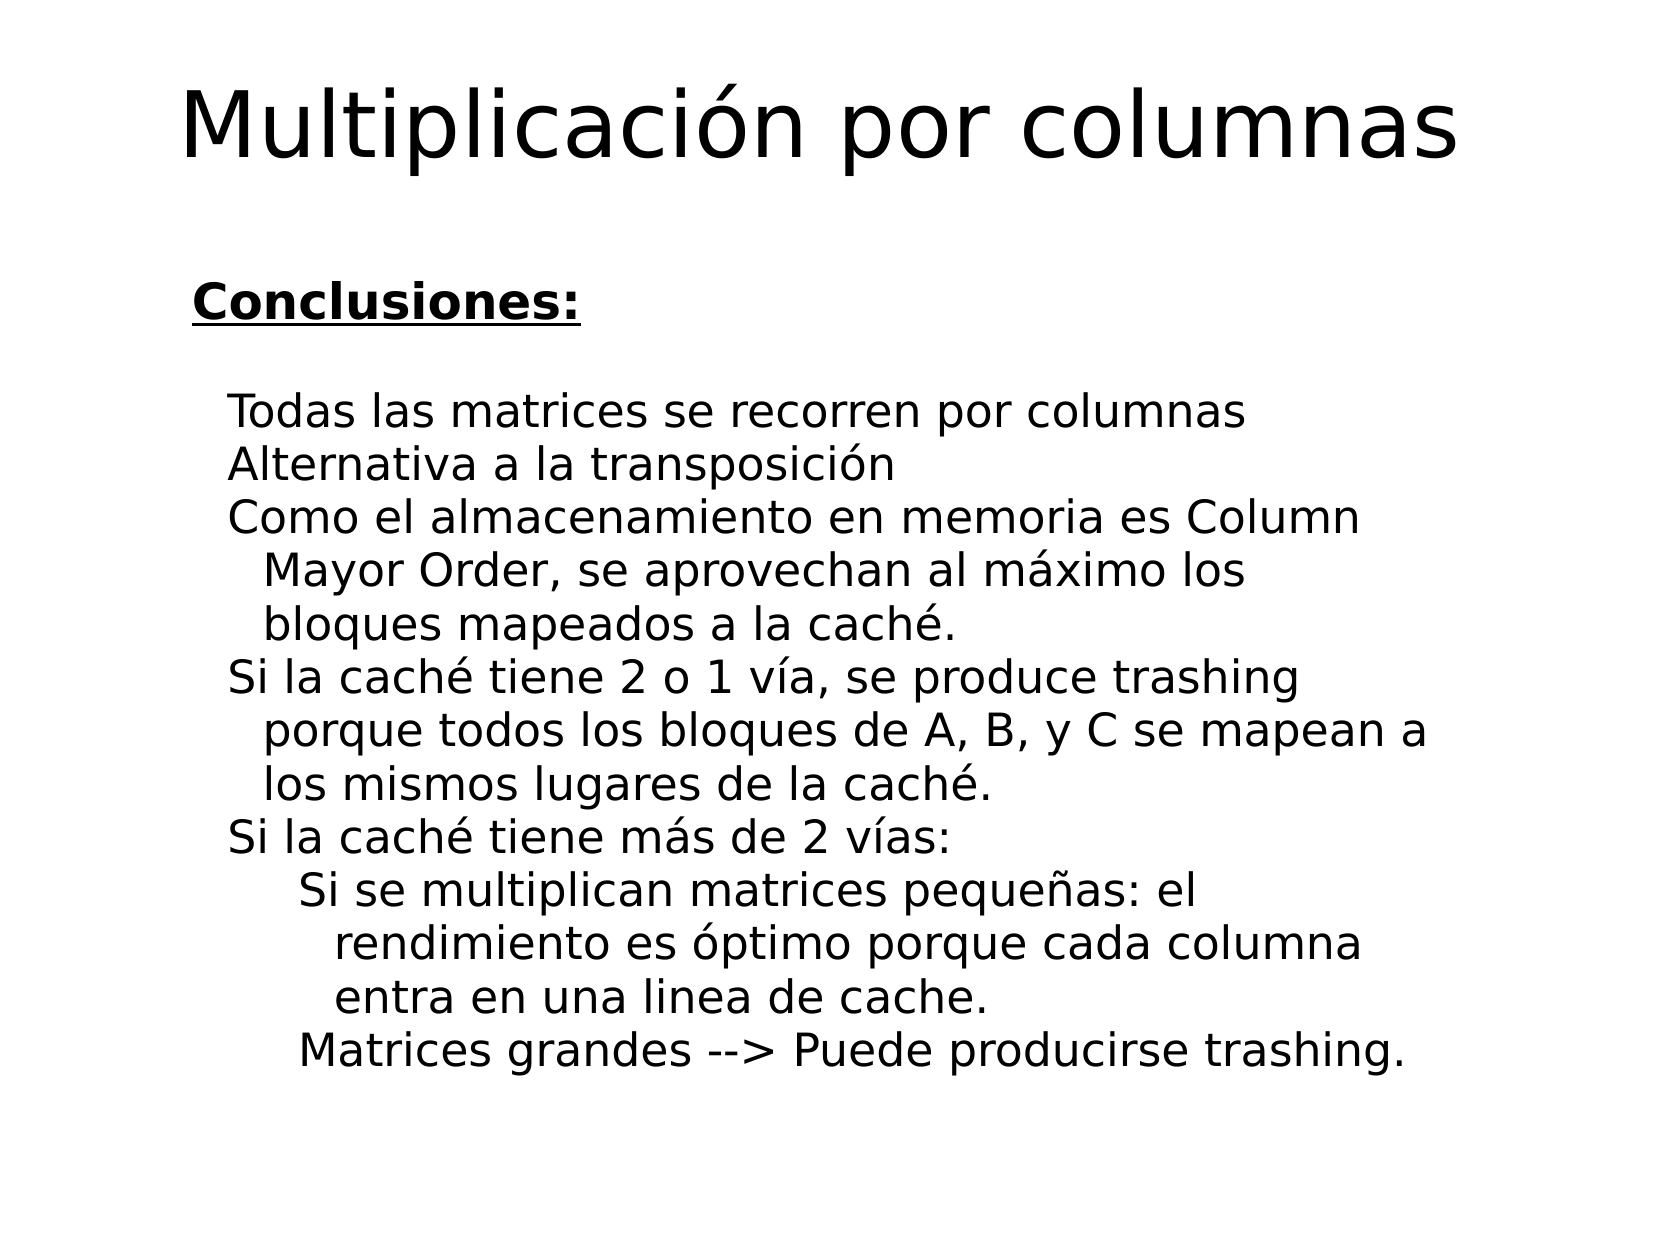

# Multiplicación por columnas
Conclusiones:
Todas las matrices se recorren por columnas
Alternativa a la transposición
Como el almacenamiento en memoria es Column Mayor Order, se aprovechan al máximo los bloques mapeados a la caché.
Si la caché tiene 2 o 1 vía, se produce trashing porque todos los bloques de A, B, y C se mapean a los mismos lugares de la caché.
Si la caché tiene más de 2 vías:
Si se multiplican matrices pequeñas: el rendimiento es óptimo porque cada columna entra en una linea de cache.
Matrices grandes --> Puede producirse trashing.